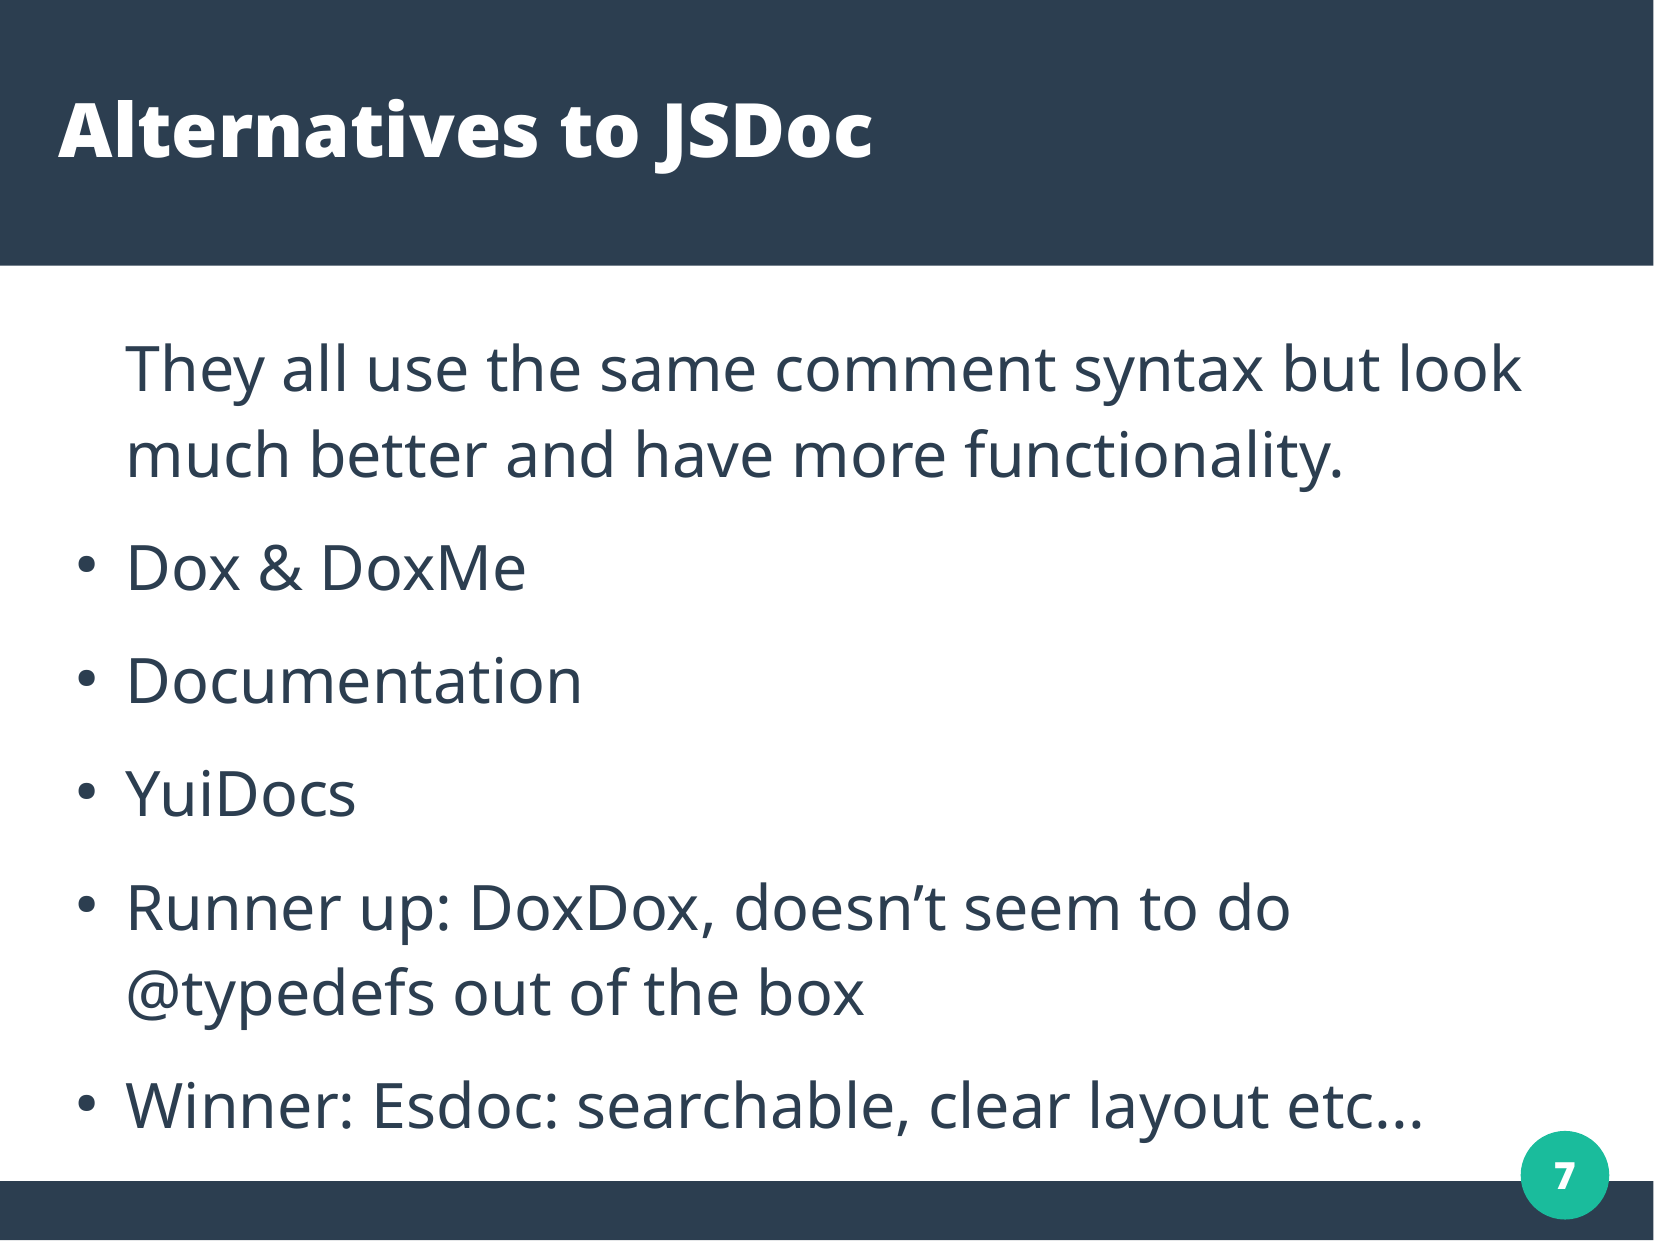

# Alternatives to JSDoc
They all use the same comment syntax but look much better and have more functionality.
Dox & DoxMe
Documentation
YuiDocs
Runner up: DoxDox, doesn’t seem to do @typedefs out of the box
Winner: Esdoc: searchable, clear layout etc...
7